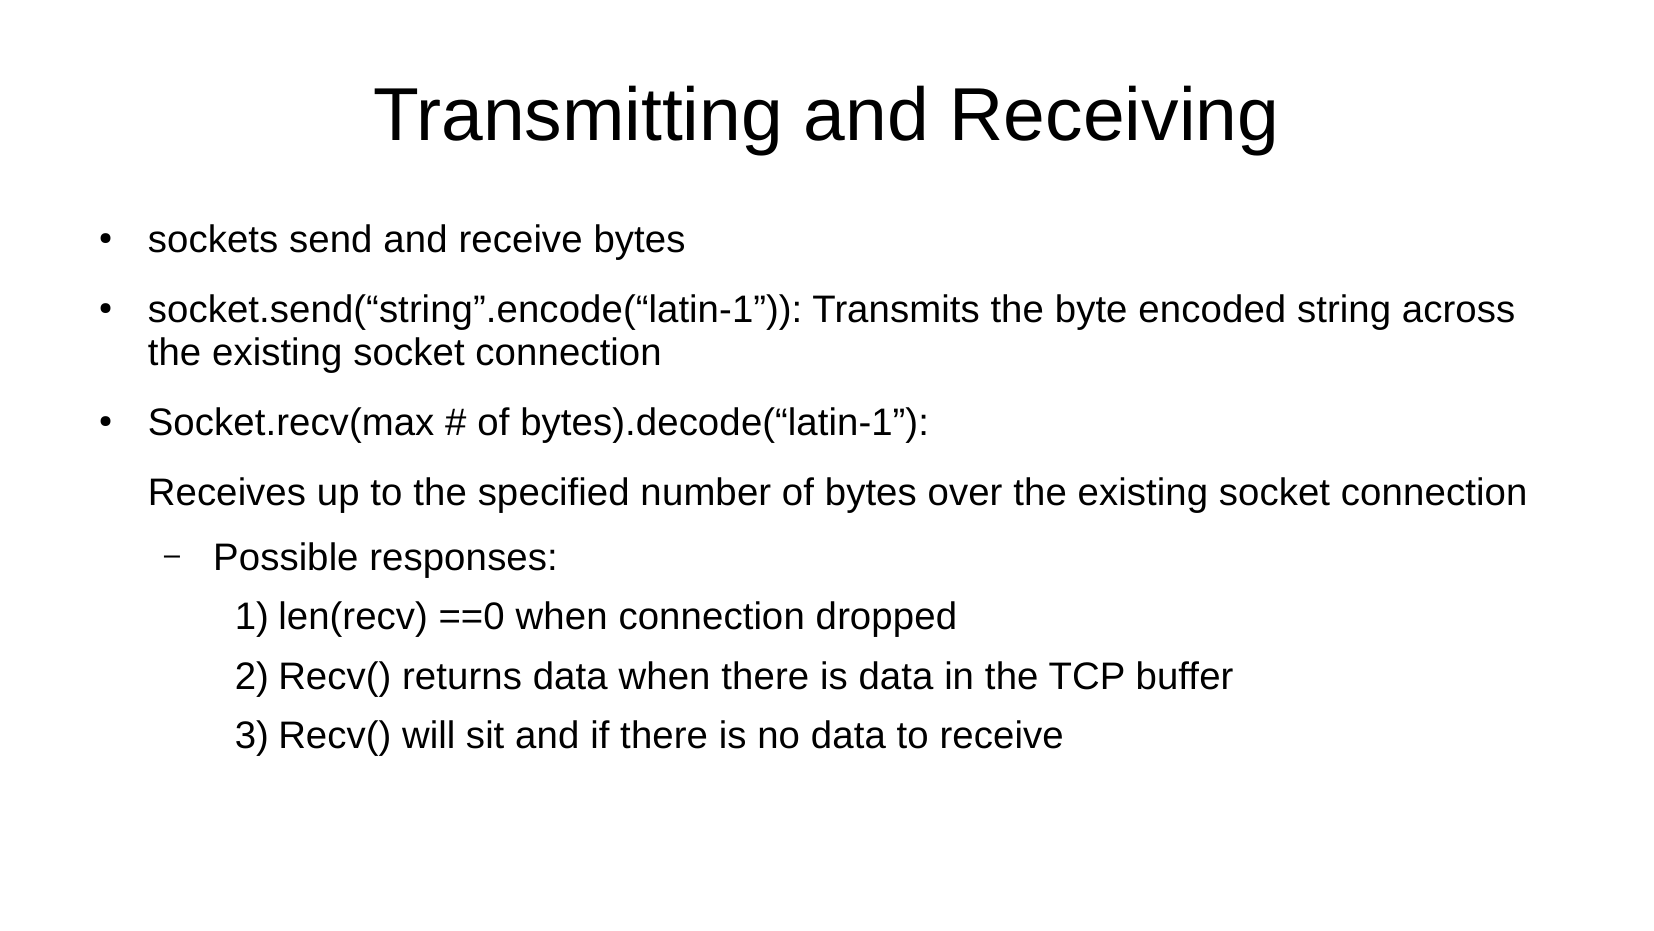

# Transmitting and Receiving
sockets send and receive bytes
socket.send(“string”.encode(“latin-1”)): Transmits the byte encoded string across the existing socket connection
Socket.recv(max # of bytes).decode(“latin-1”):
Receives up to the specified number of bytes over the existing socket connection
Possible responses:
len(recv) ==0 when connection dropped
Recv() returns data when there is data in the TCP buffer
Recv() will sit and if there is no data to receive